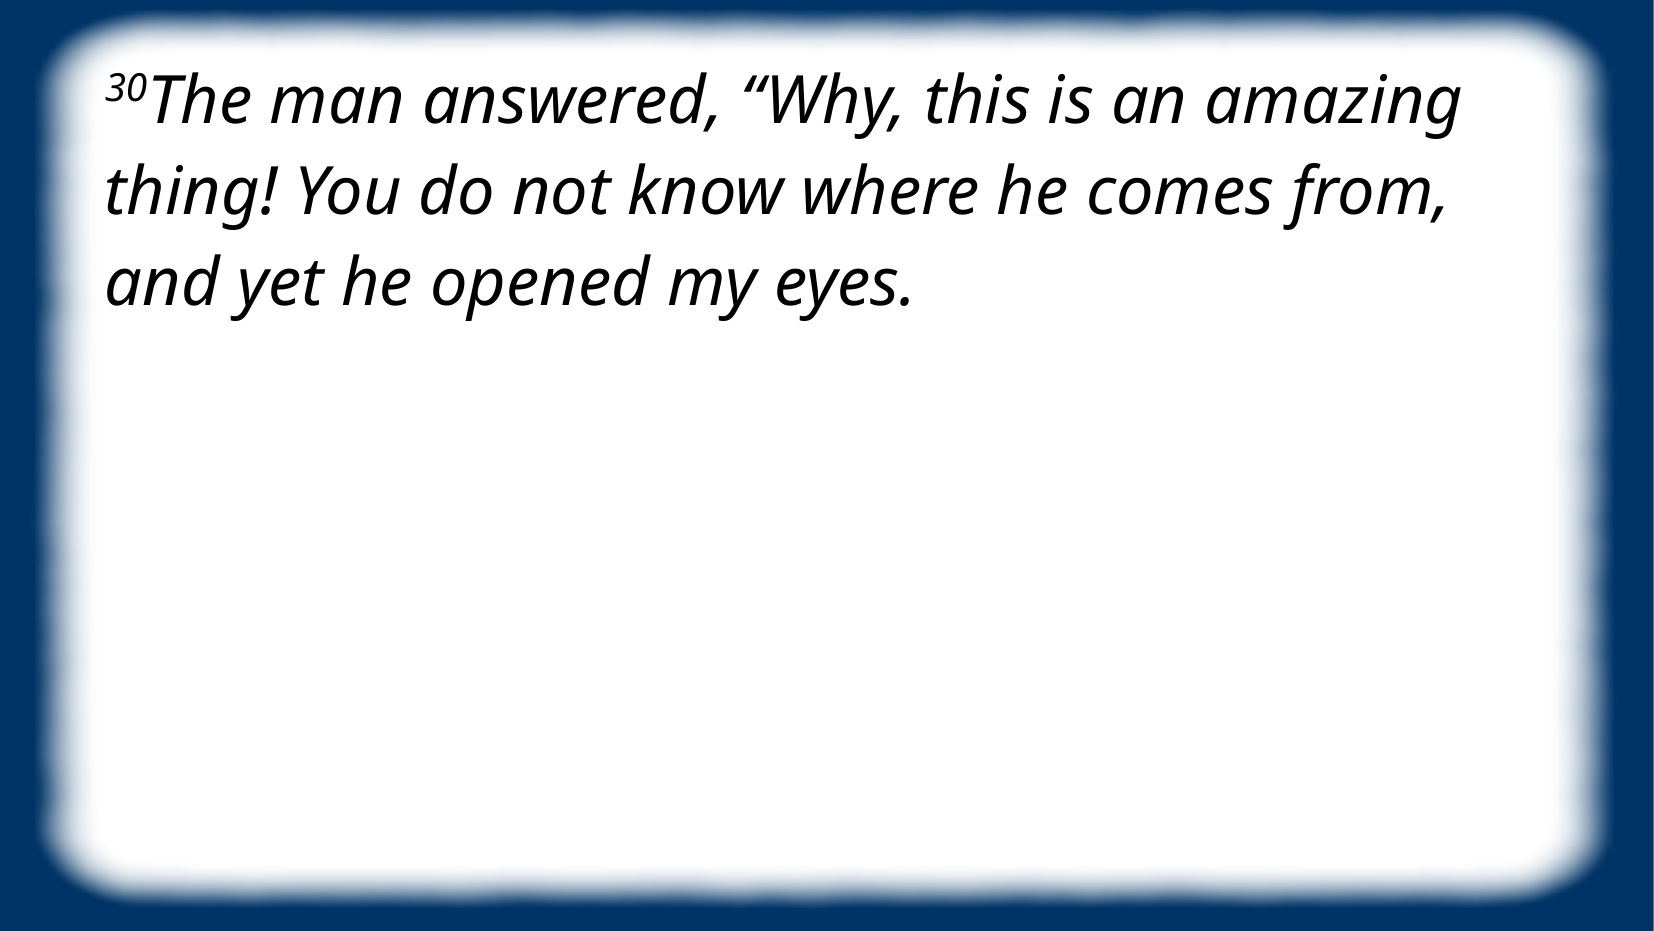

30The man answered, “Why, this is an amazing thing! You do not know where he comes from, and yet he opened my eyes.